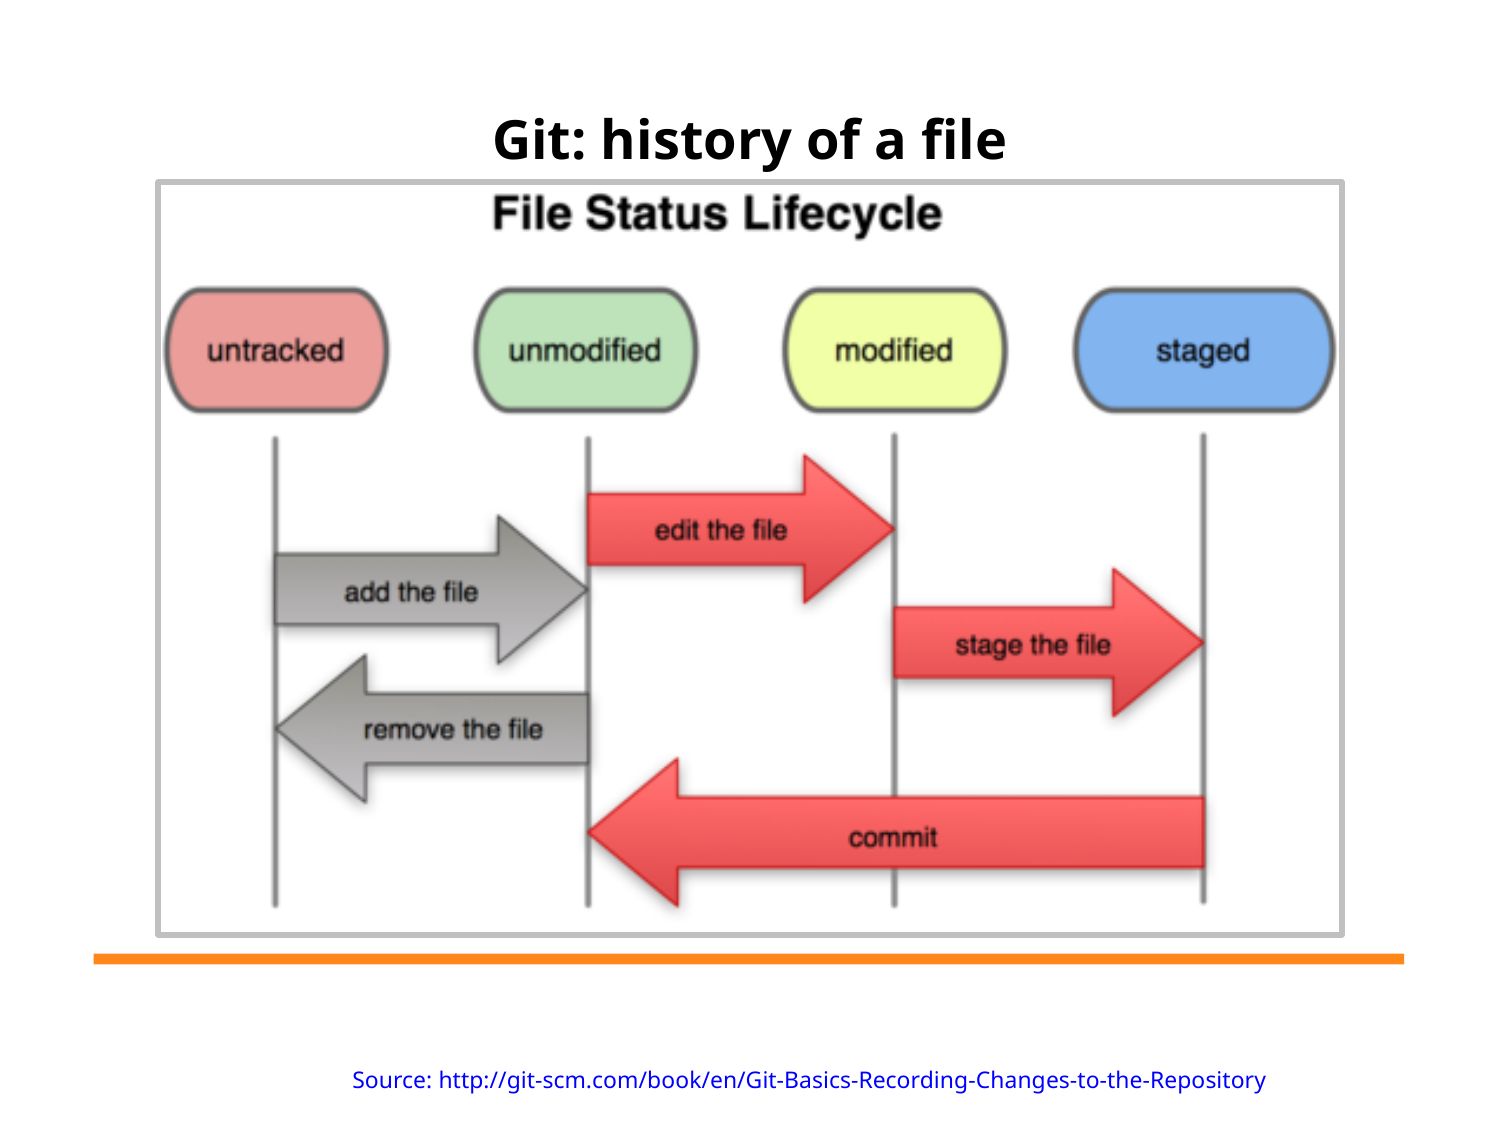

# Git: history of a file
Source: http://git-scm.com/book/en/Git-Basics-Recording-Changes-to-the-Repository